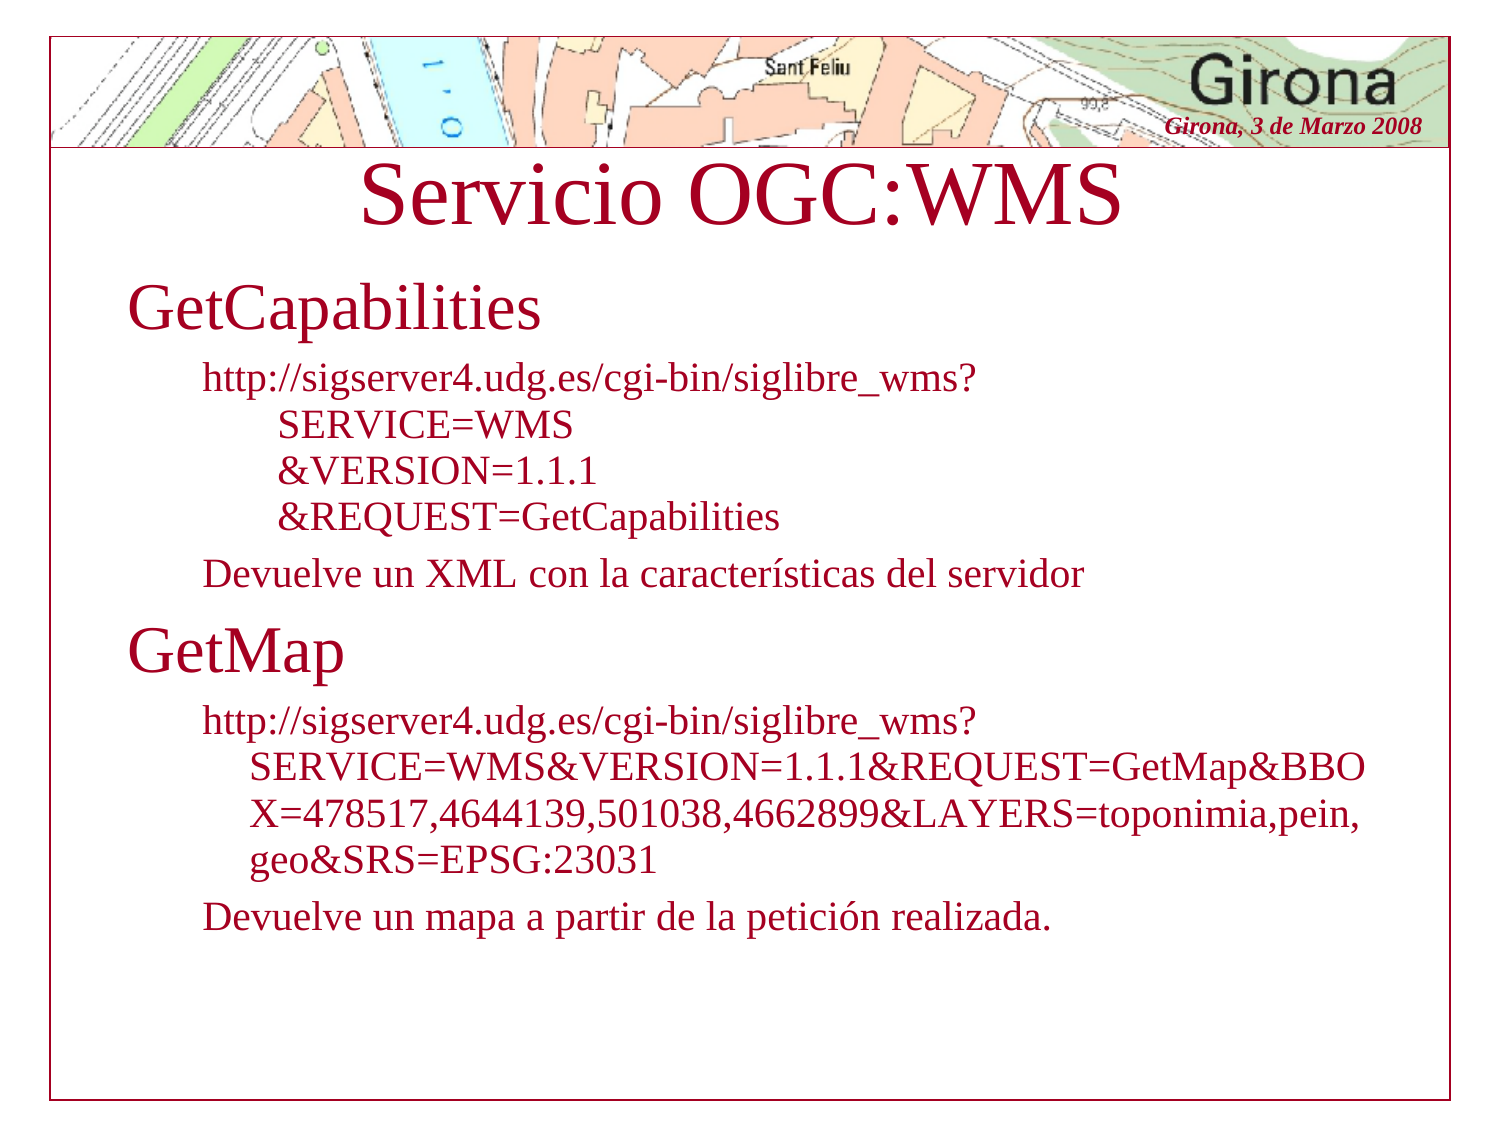

# Servicio OGC:WMS
GetCapabilities
http://sigserver4.udg.es/cgi-bin/siglibre_wms?
	SERVICE=WMS
	&VERSION=1.1.1
	&REQUEST=GetCapabilities
Devuelve un XML con la características del servidor
GetMap
http://sigserver4.udg.es/cgi-bin/siglibre_wms?SERVICE=WMS&VERSION=1.1.1&REQUEST=GetMap&BBOX=478517,4644139,501038,4662899&LAYERS=toponimia,pein,geo&SRS=EPSG:23031
Devuelve un mapa a partir de la petición realizada.